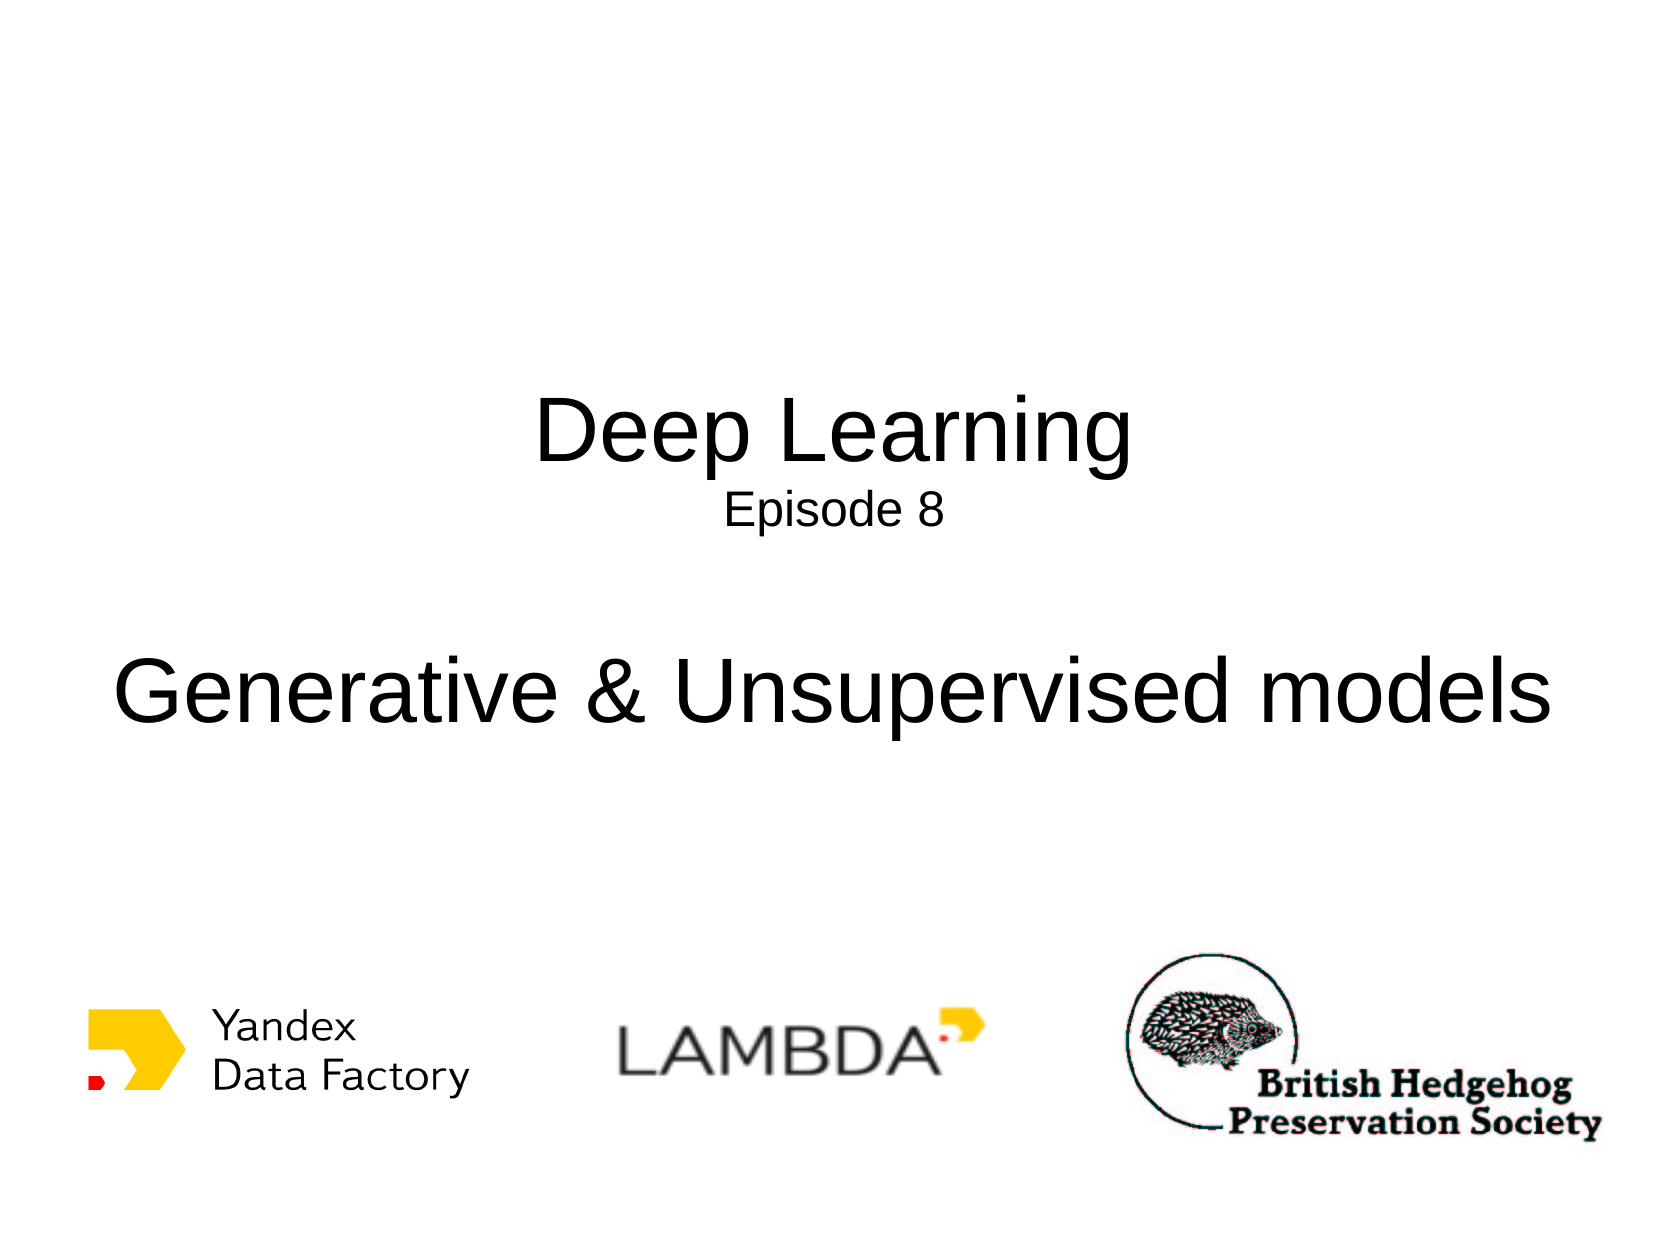

# Deep Learning Episode 8 Generative & Unsupervised models
1